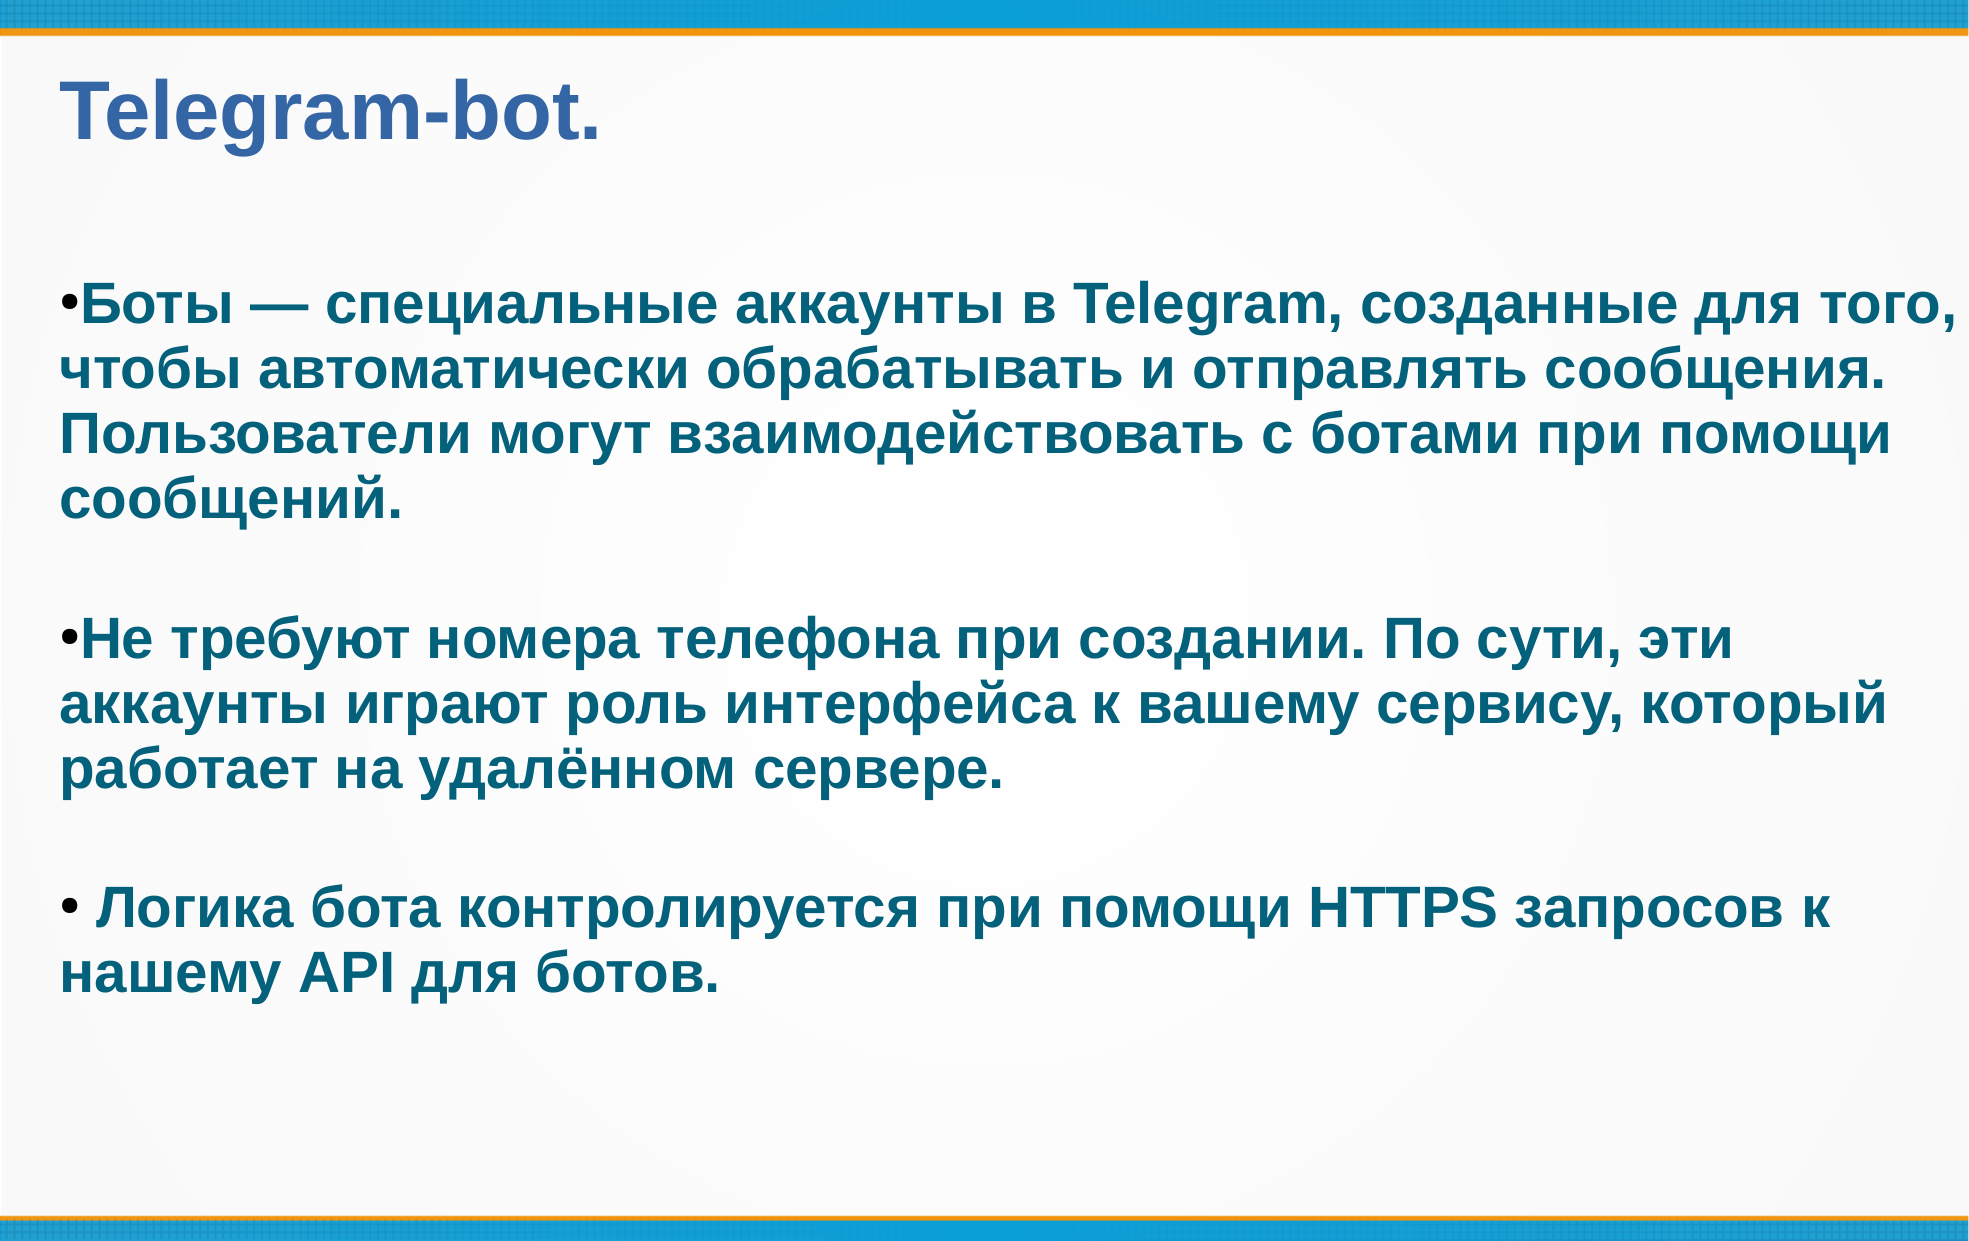

# Telegram-bot.
Боты — специальные аккаунты в Telegram, созданные для того, чтобы автоматически обрабатывать и отправлять сообщения. Пользователи могут взаимодействовать с ботами при помощи сообщений.
Не требуют номера телефона при создании. По сути, эти аккаунты играют роль интерфейса к вашему сервису, который работает на удалённом сервере.
 Логика бота контролируется при помощи HTTPS запросов к нашему API для ботов.